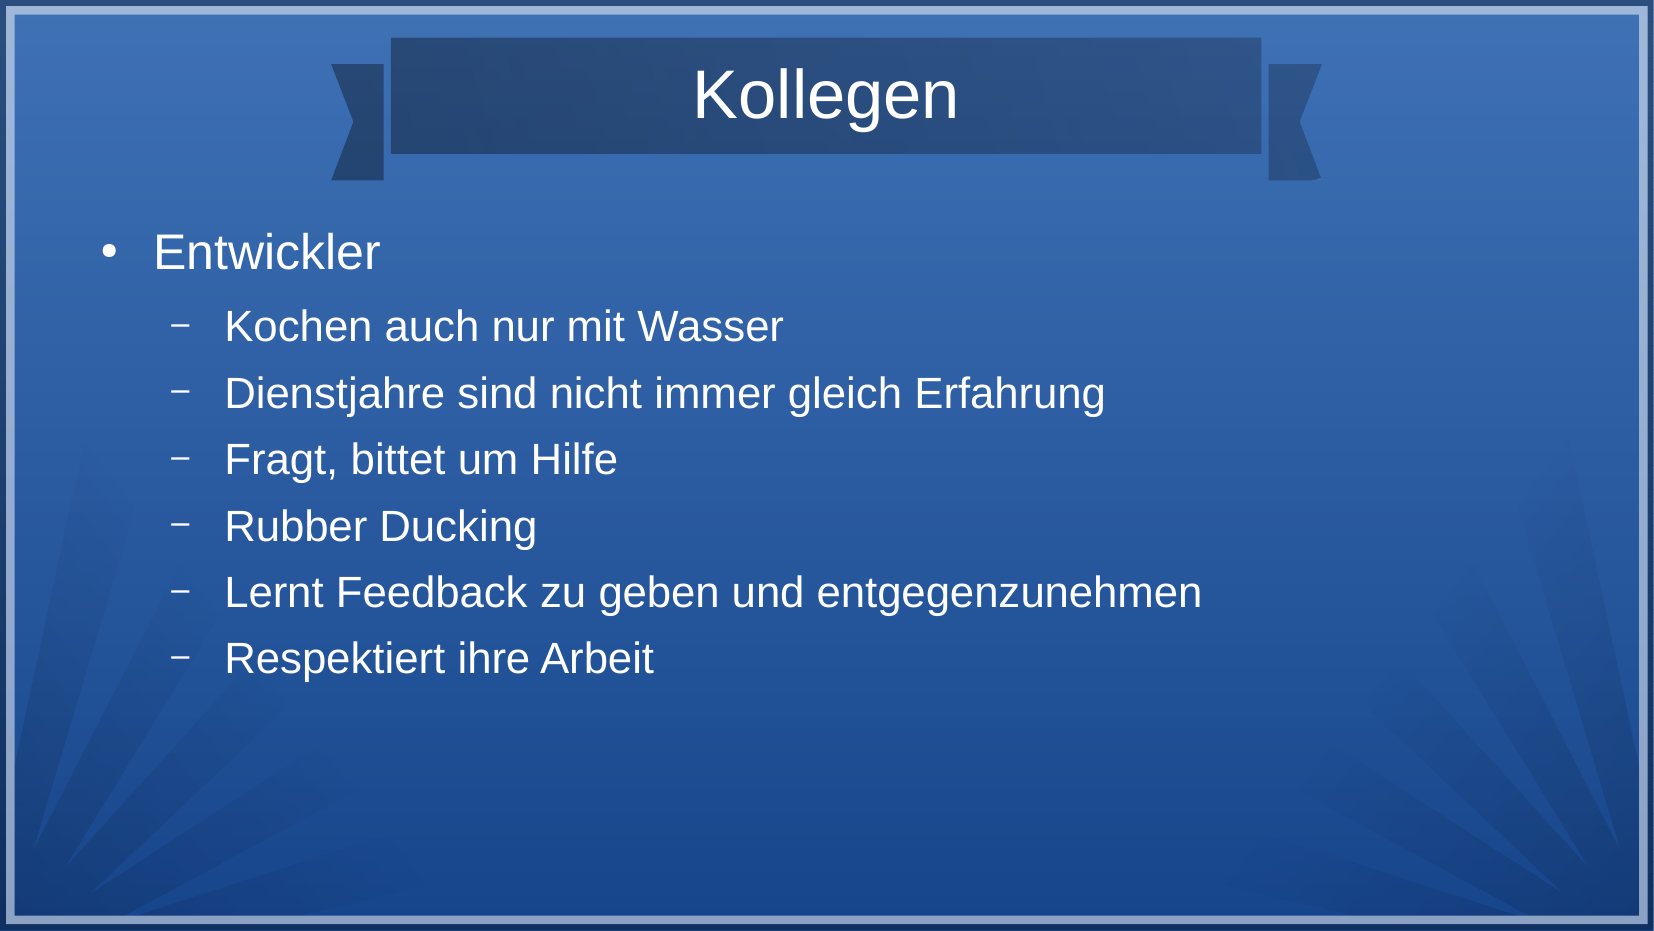

# Kollegen
Entwickler
Kochen auch nur mit Wasser
Dienstjahre sind nicht immer gleich Erfahrung
Fragt, bittet um Hilfe
Rubber Ducking
Lernt Feedback zu geben und entgegenzunehmen
Respektiert ihre Arbeit